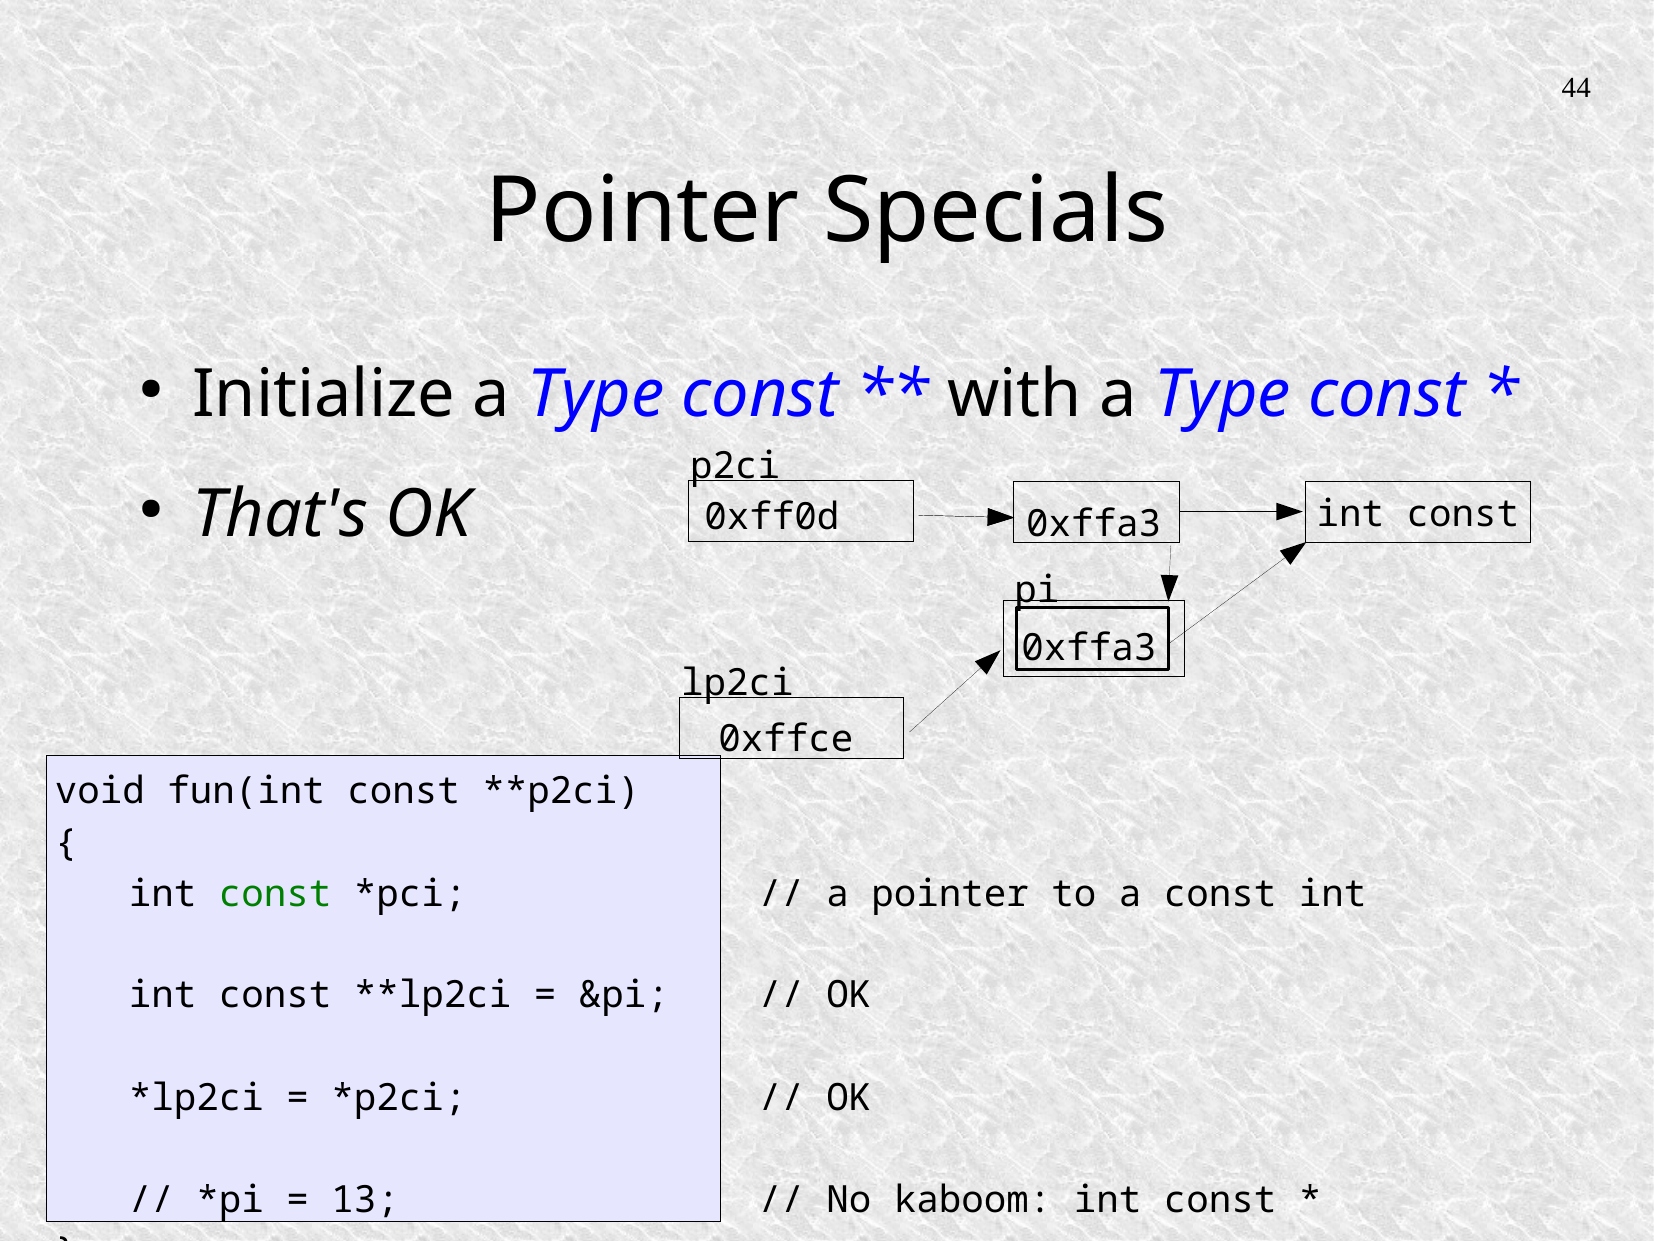

44
# Pointer Specials
Initialize a Type const ** with a Type const *
That's OK
p2ci
int const
0xff0d
0xffa3
pi
0xffa3
lp2ci
0xffce
void fun(int const **p2ci)
{
	int const *pci; // a pointer to a const int
	int const **lp2ci = &pi; // OK
	*lp2ci = *p2ci; // OK
	// *pi = 13; // No kaboom: int const *
}